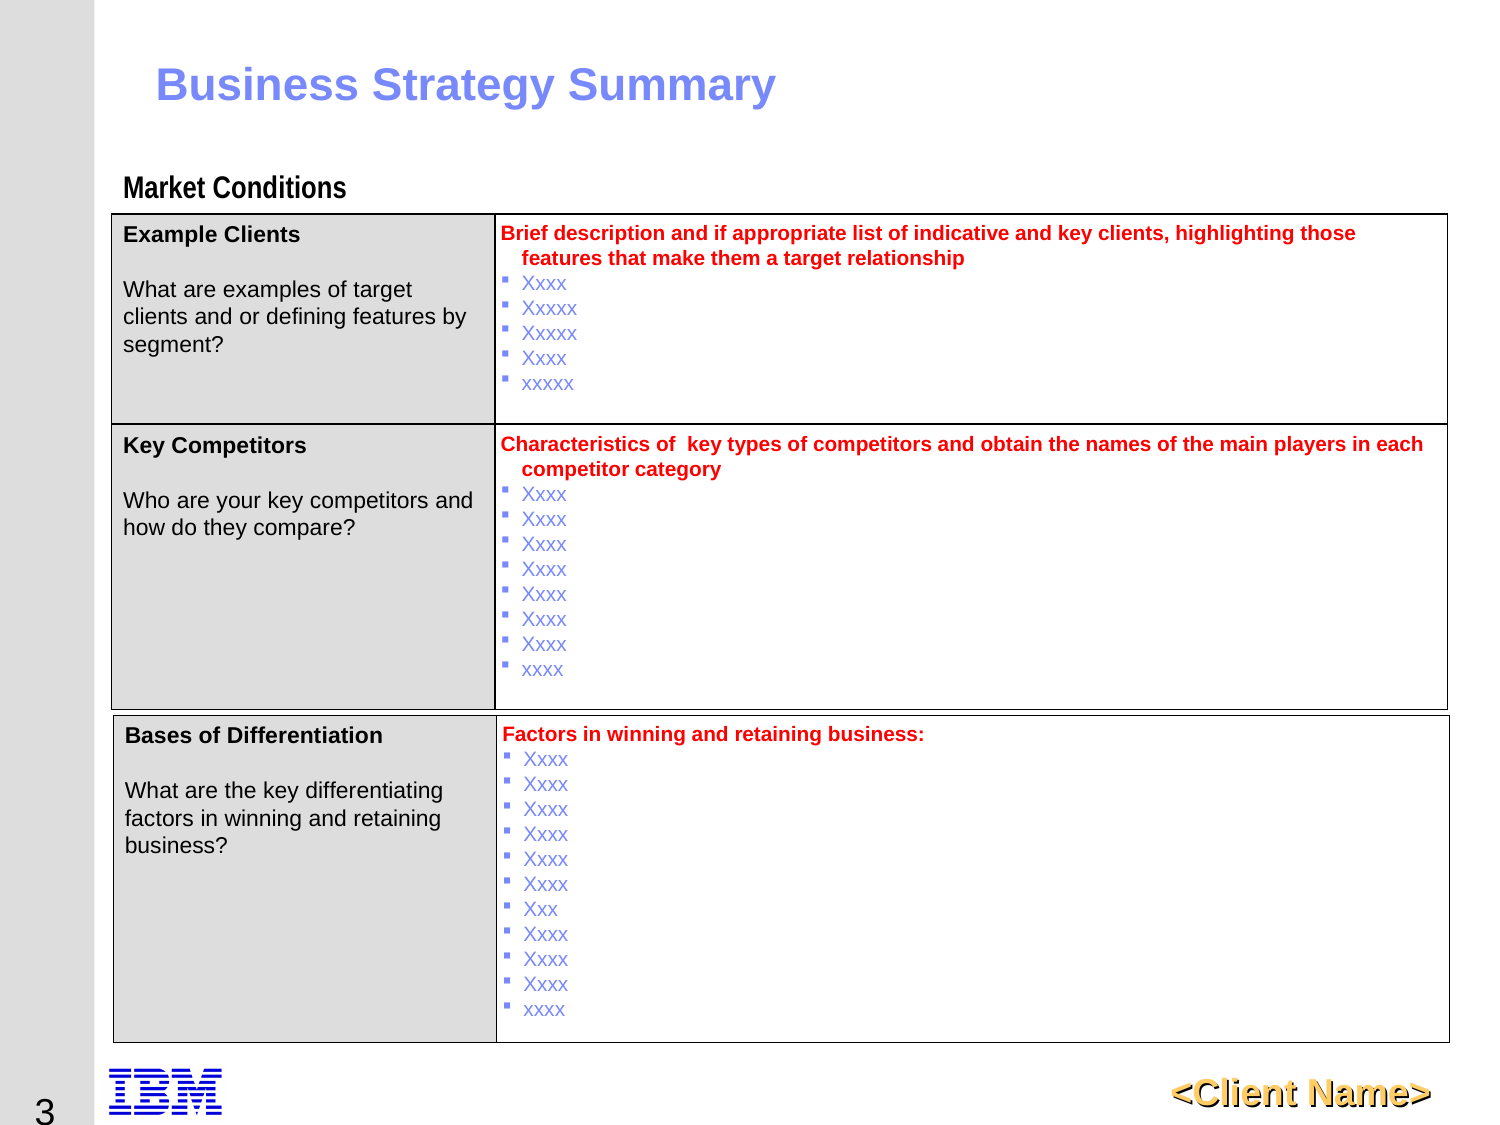

# Business Strategy Summary
Market Conditions
Example Clients
What are examples of target clients and or defining features by segment?
Brief description and if appropriate list of indicative and key clients, highlighting those features that make them a target relationship
Xxxx
Xxxxx
Xxxxx
Xxxx
xxxxx
Key Competitors
Who are your key competitors and how do they compare?
Characteristics of key types of competitors and obtain the names of the main players in each competitor category
Xxxx
Xxxx
Xxxx
Xxxx
Xxxx
Xxxx
Xxxx
xxxx
Bases of Differentiation
What are the key differentiating factors in winning and retaining business?
Factors in winning and retaining business:
Xxxx
Xxxx
Xxxx
Xxxx
Xxxx
Xxxx
Xxx
Xxxx
Xxxx
Xxxx
xxxx
3